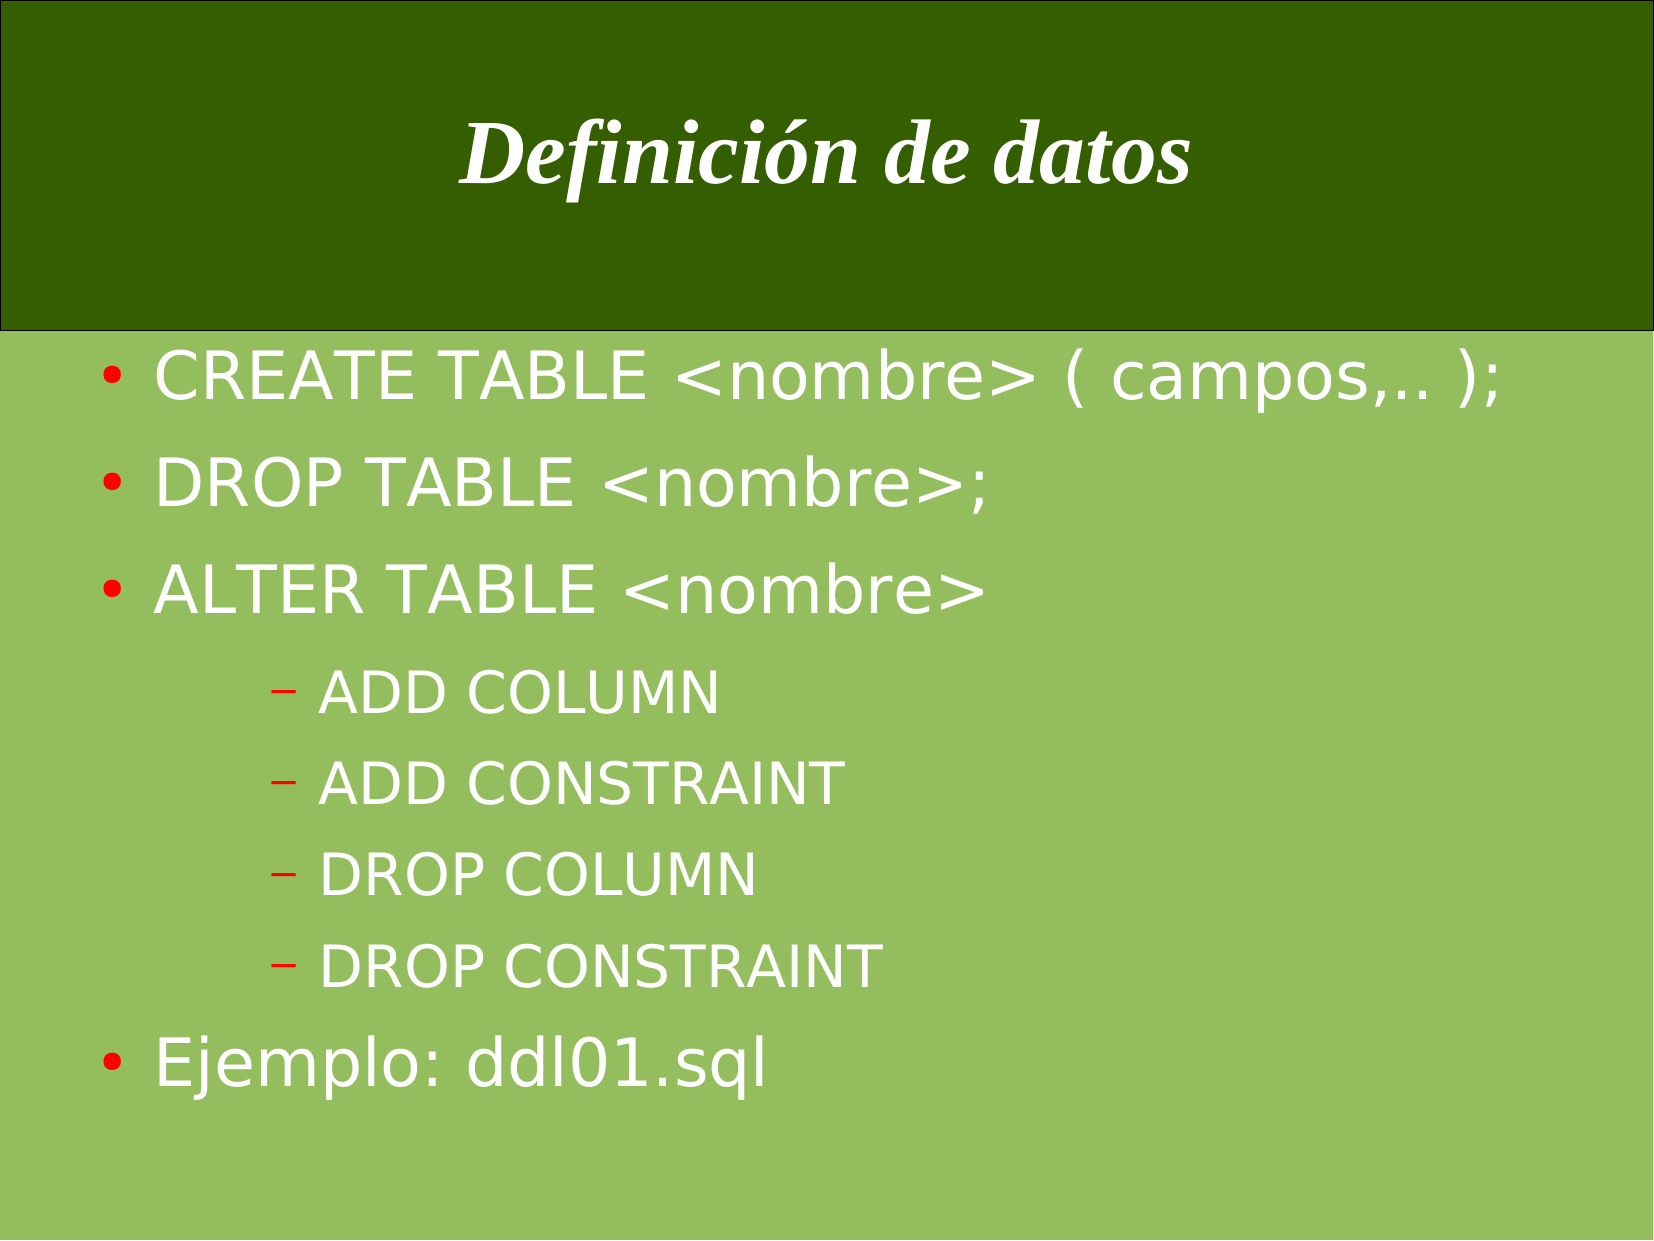

# Definición de datos
CREATE TABLE <nombre> ( campos,.. );
DROP TABLE <nombre>;
ALTER TABLE <nombre>
ADD COLUMN
ADD CONSTRAINT
DROP COLUMN
DROP CONSTRAINT
Ejemplo: ddl01.sql